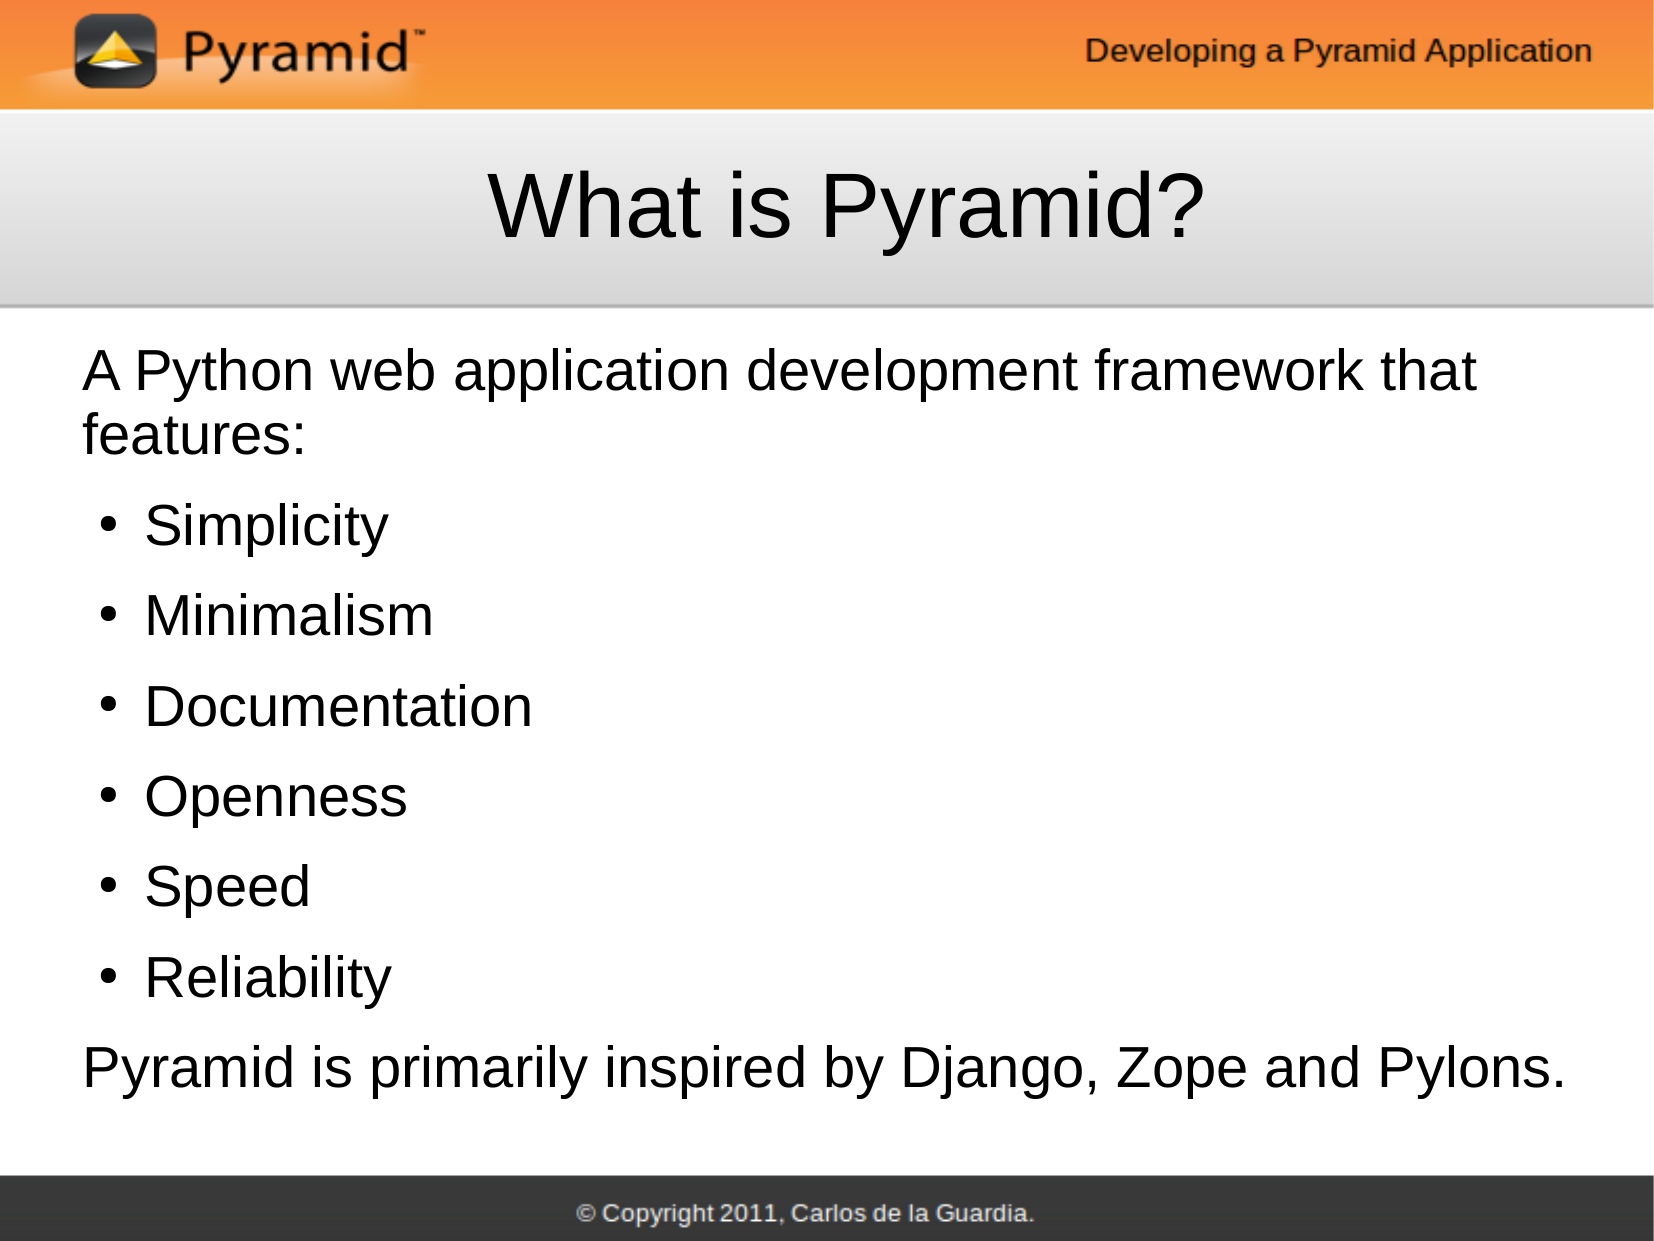

# What is Pyramid?
A Python web application development framework that features:
Simplicity
Minimalism
Documentation
Openness
Speed
Reliability
Pyramid is primarily inspired by Django, Zope and Pylons.